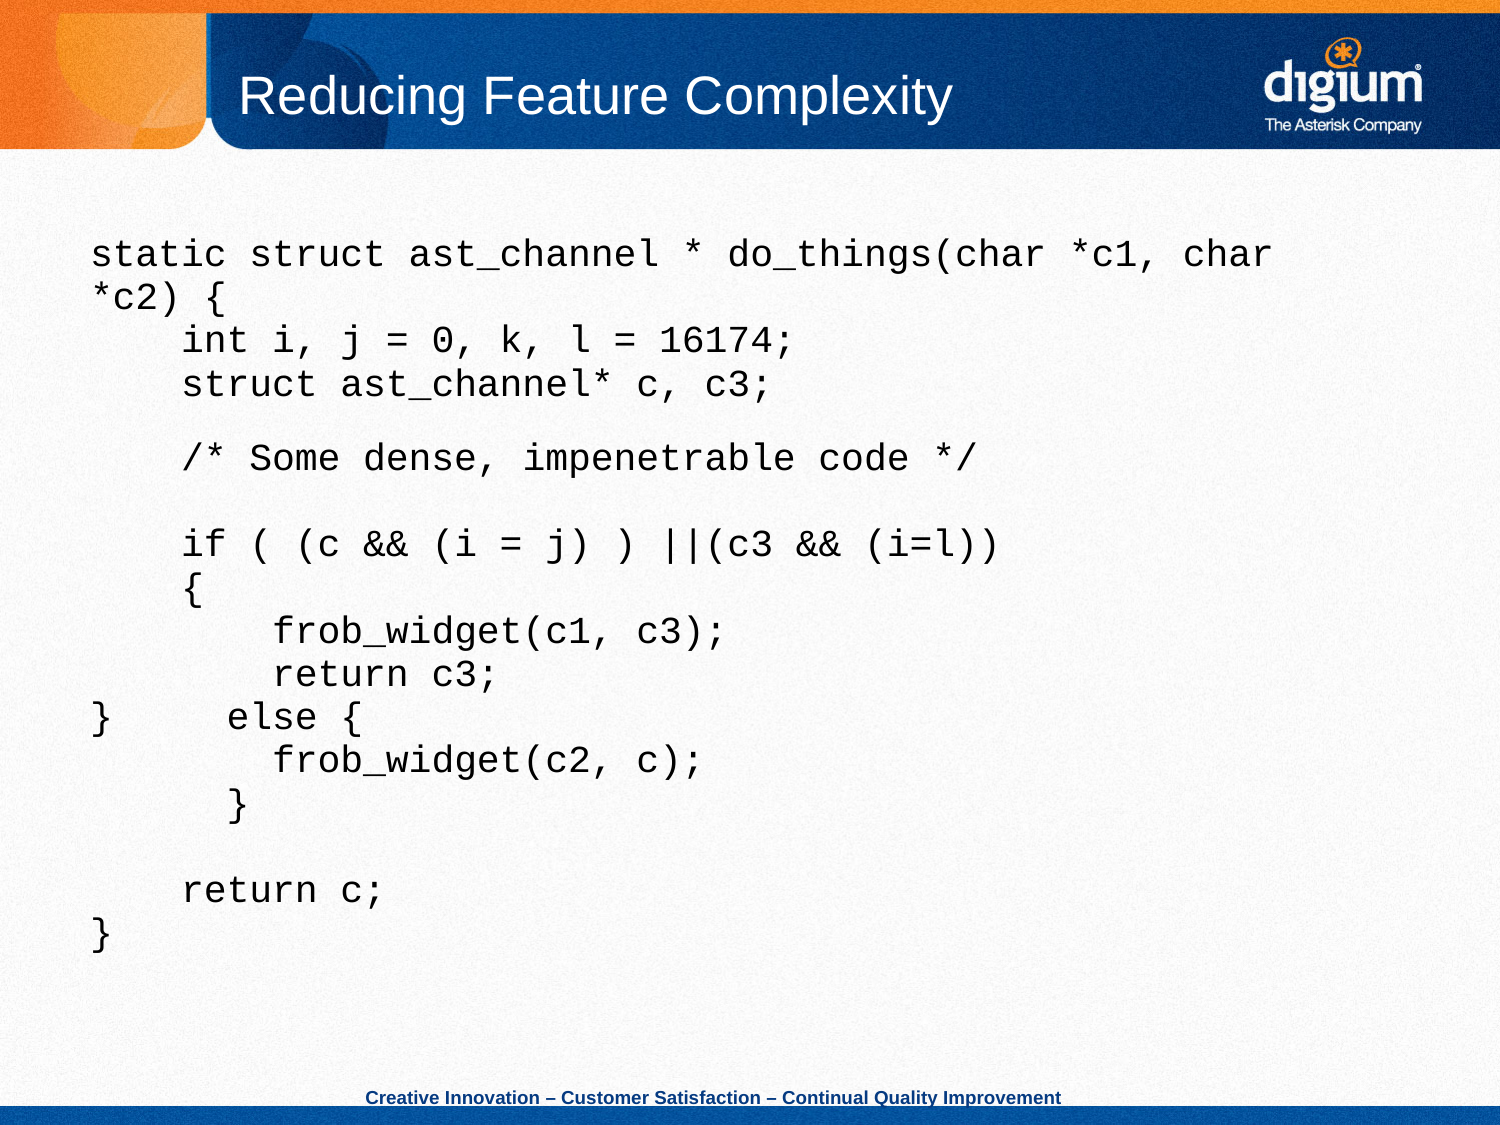

# Reducing Feature Complexity
static struct ast_channel * do_things(char *c1, char *c2) {
 int i, j = 0, k, l = 16174;
 struct ast_channel* c, c3;
 /* Some dense, impenetrable code */
 if ( (c && (i = j) ) ||(c3 && (i=l))
 {
 frob_widget(c1, c3);
 return c3;
} else {
 frob_widget(c2, c);
 }
 return c;
}